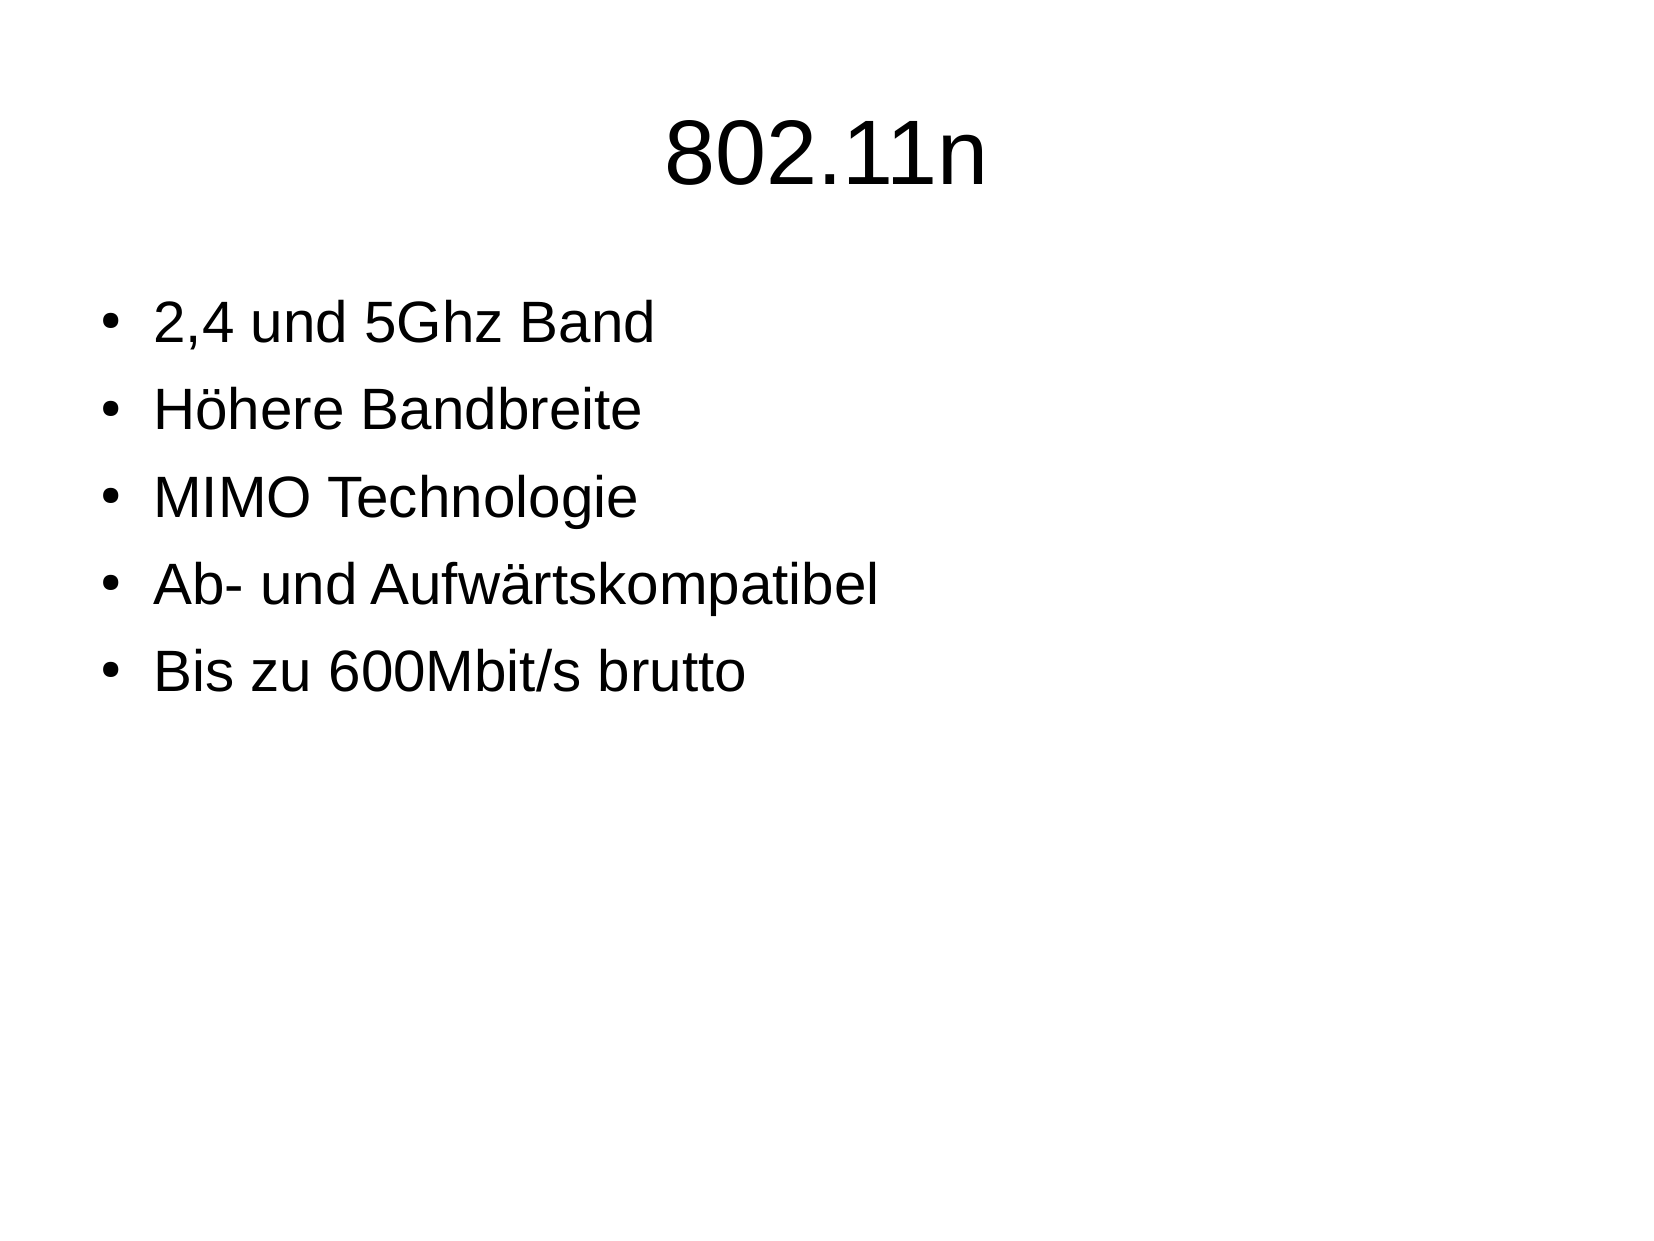

# 802.11n
2,4 und 5Ghz Band
Höhere Bandbreite
MIMO Technologie
Ab- und Aufwärtskompatibel
Bis zu 600Mbit/s brutto